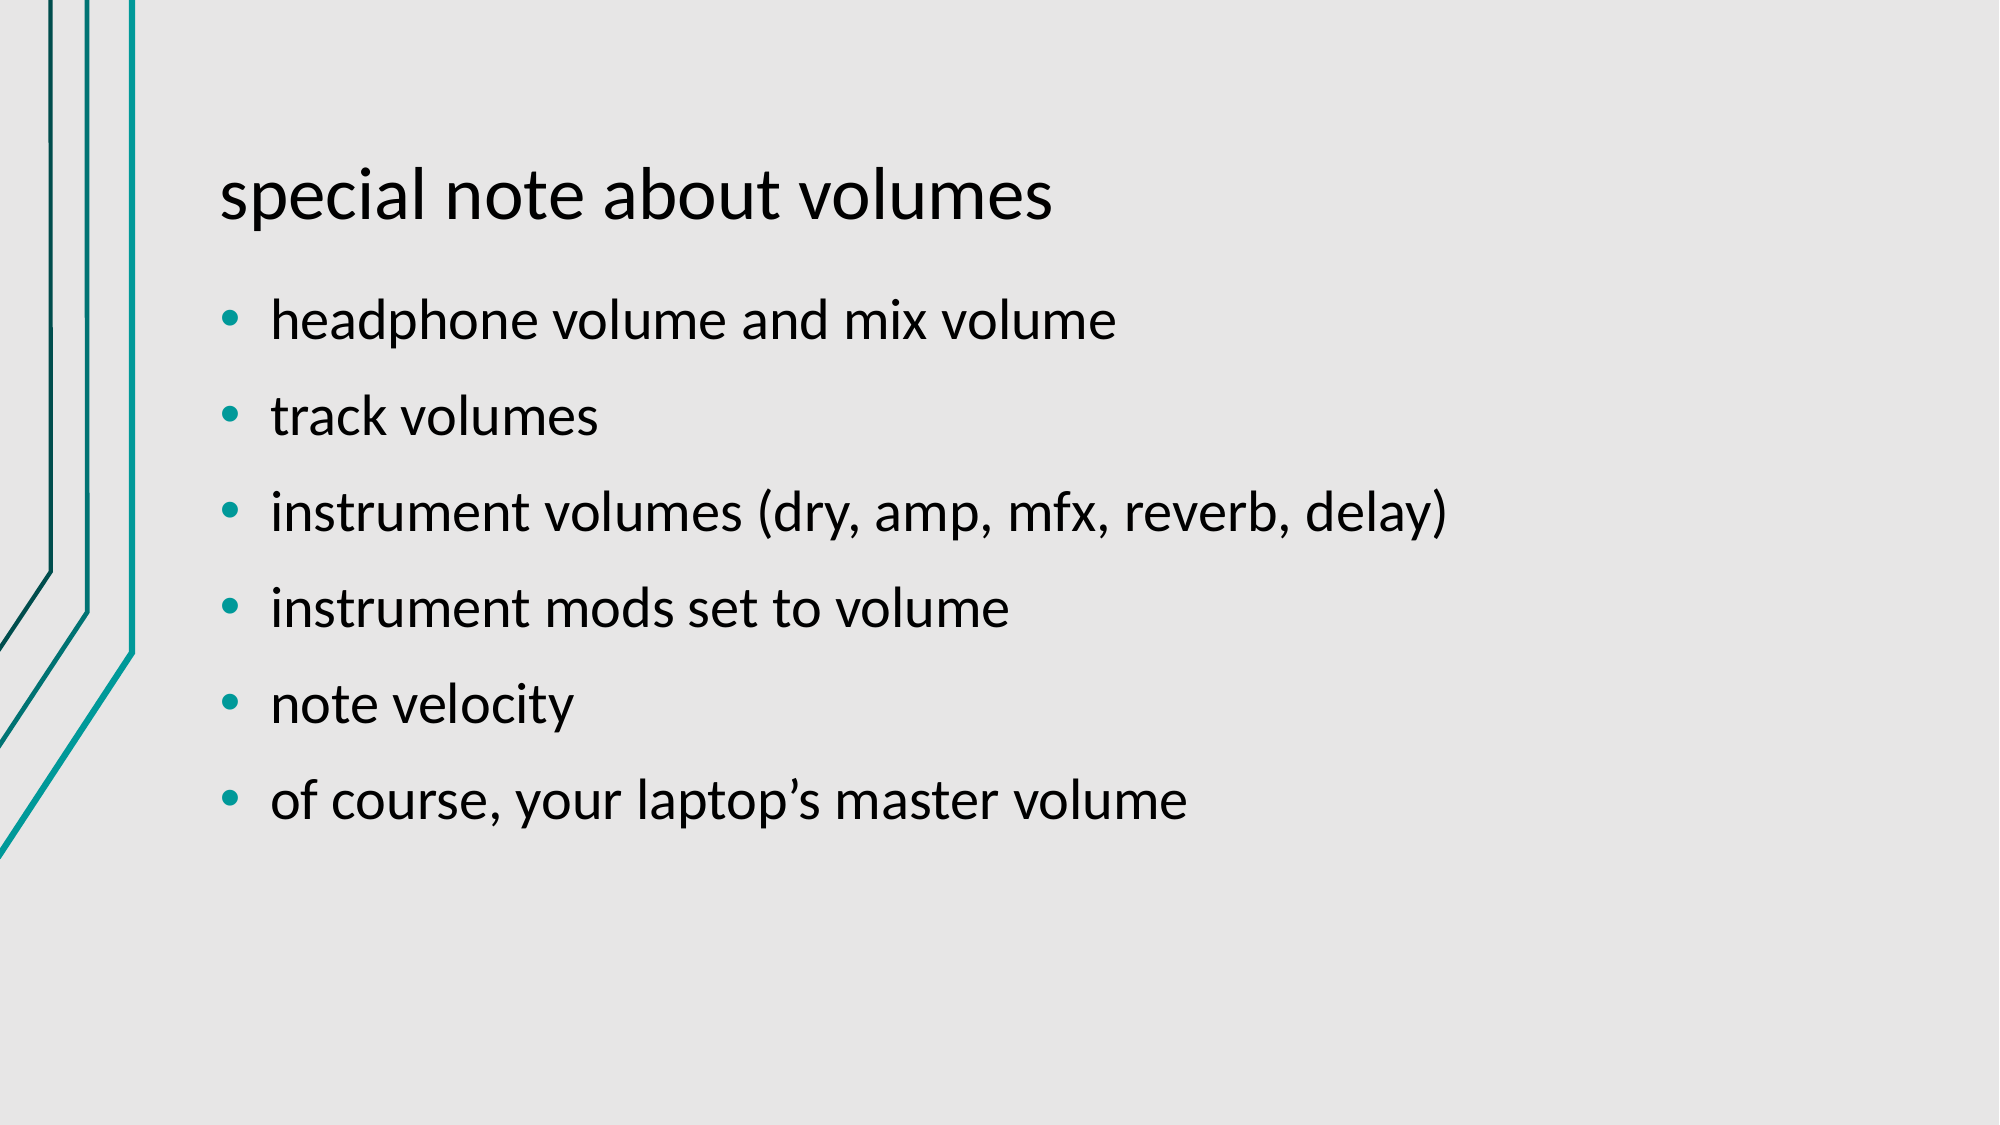

# special note about volumes
headphone volume and mix volume
track volumes
instrument volumes (dry, amp, mfx, reverb, delay)
instrument mods set to volume
note velocity
of course, your laptop’s master volume